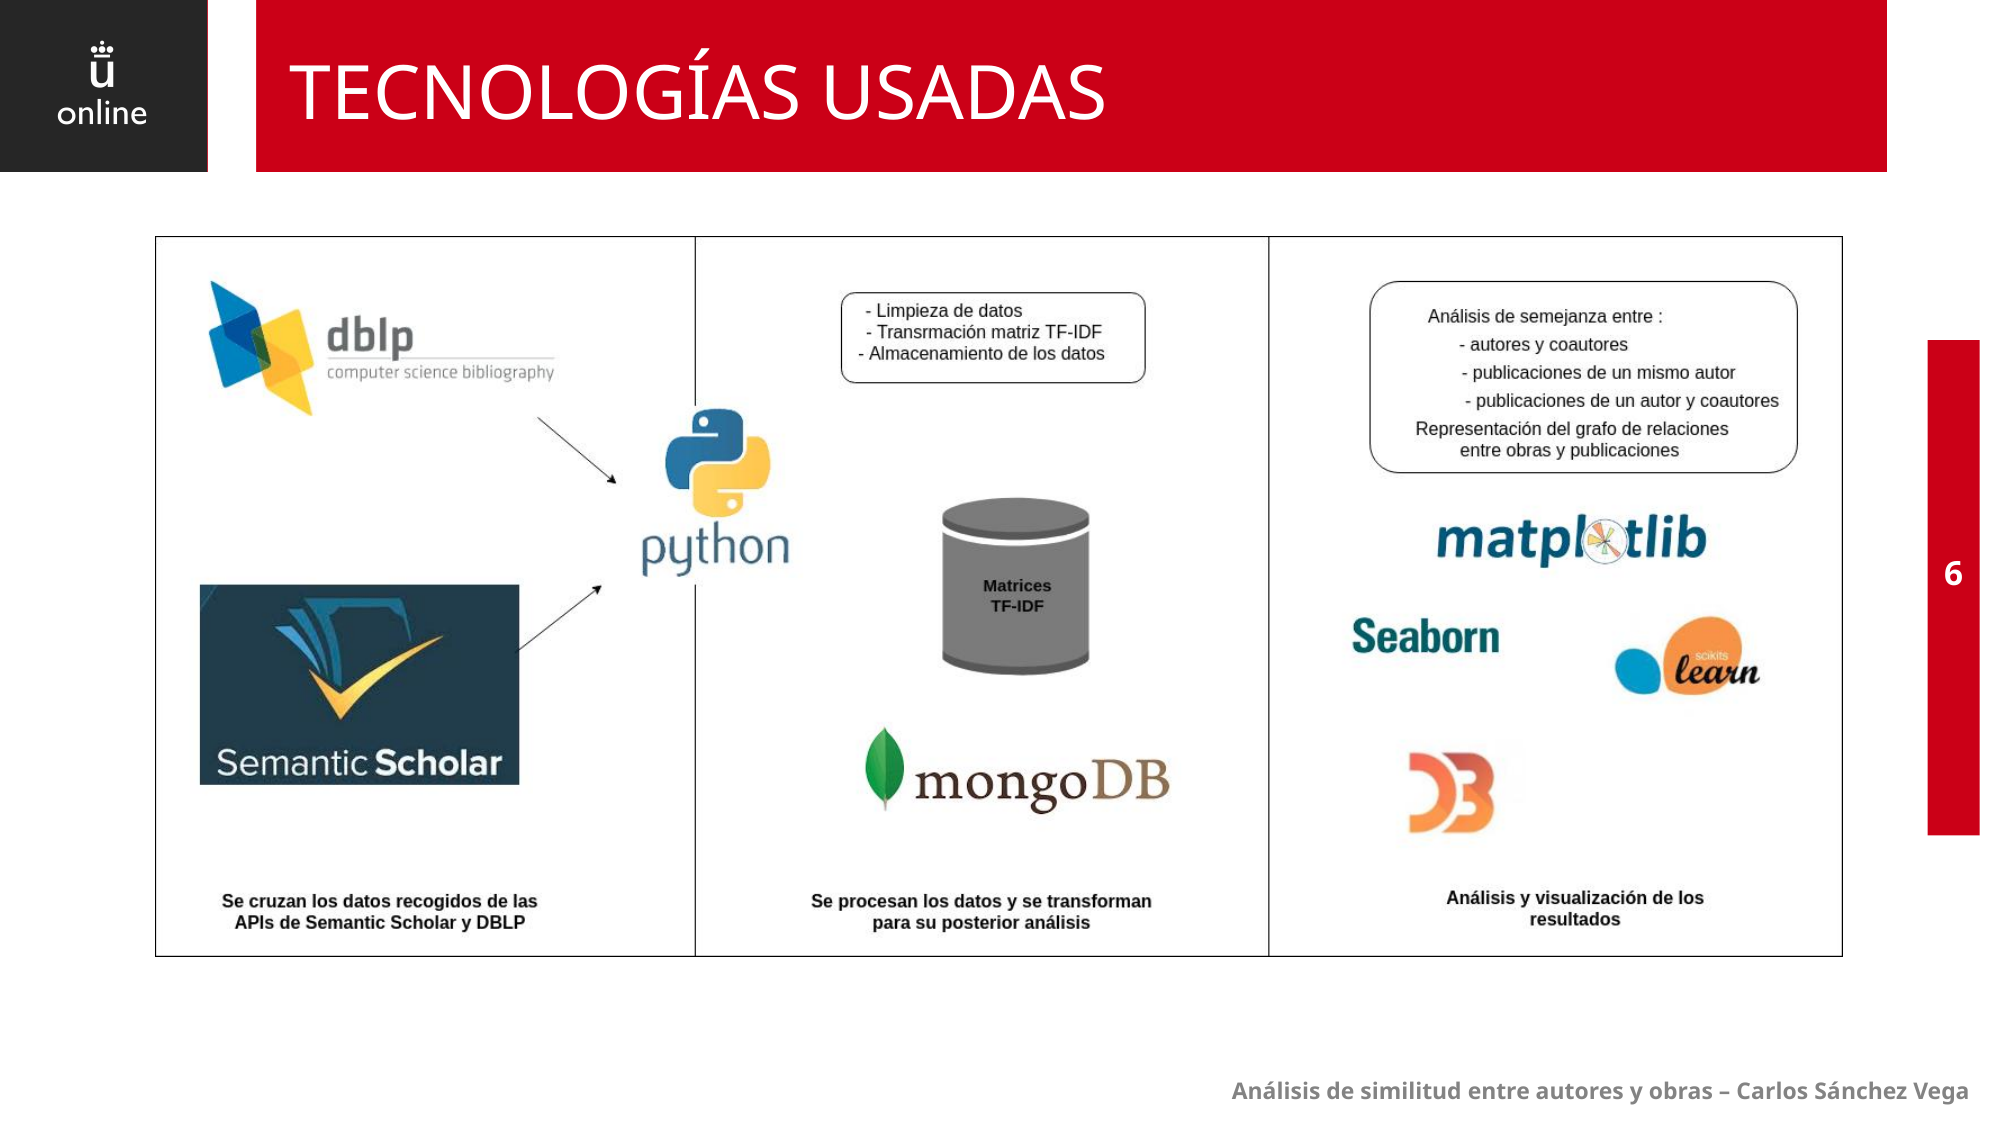

# TECNOLOGÍAS USADAS
Análisis de similitud entre autores y obras – Carlos Sánchez Vega